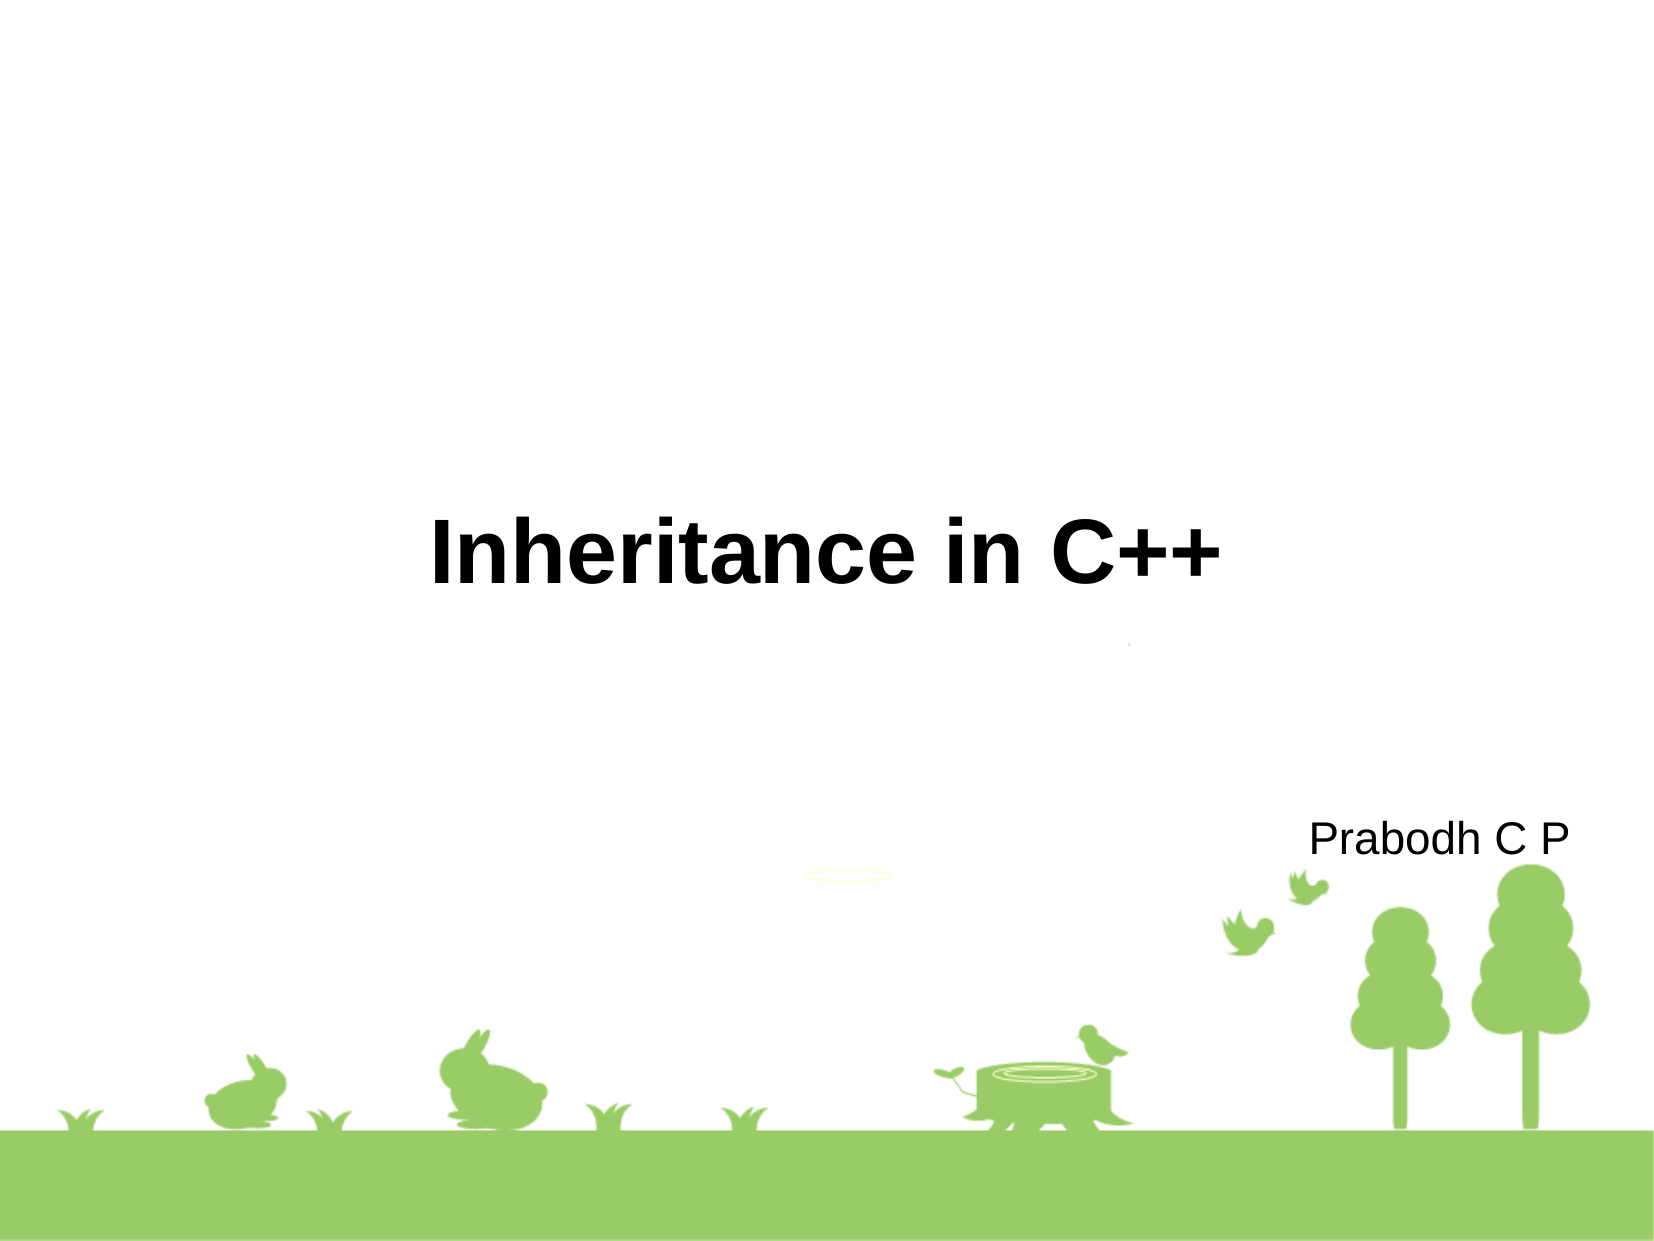

# Inheritance in C++
Prabodh C P